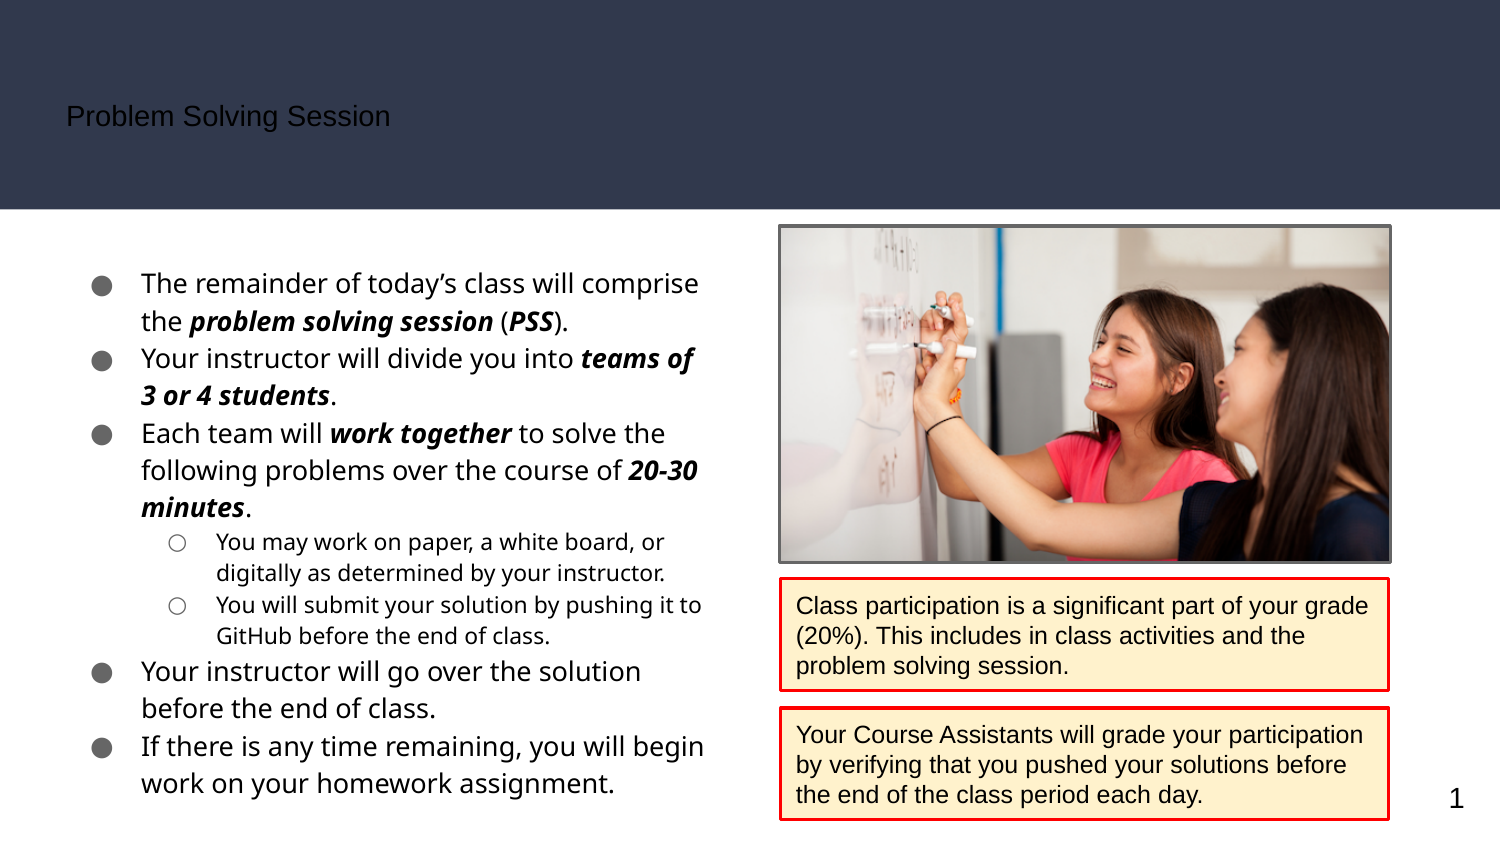

# Problem Solving Session
The remainder of today’s class will comprise the problem solving session (PSS).
Your instructor will divide you into teams of 3 or 4 students.
Each team will work together to solve the following problems over the course of 20-30 minutes.
You may work on paper, a white board, or digitally as determined by your instructor.
You will submit your solution by pushing it to GitHub before the end of class.
Your instructor will go over the solution before the end of class.
If there is any time remaining, you will begin work on your homework assignment.
Class participation is a significant part of your grade (20%). This includes in class activities and the problem solving session.
Your Course Assistants will grade your participation by verifying that you pushed your solutions before the end of the class period each day.